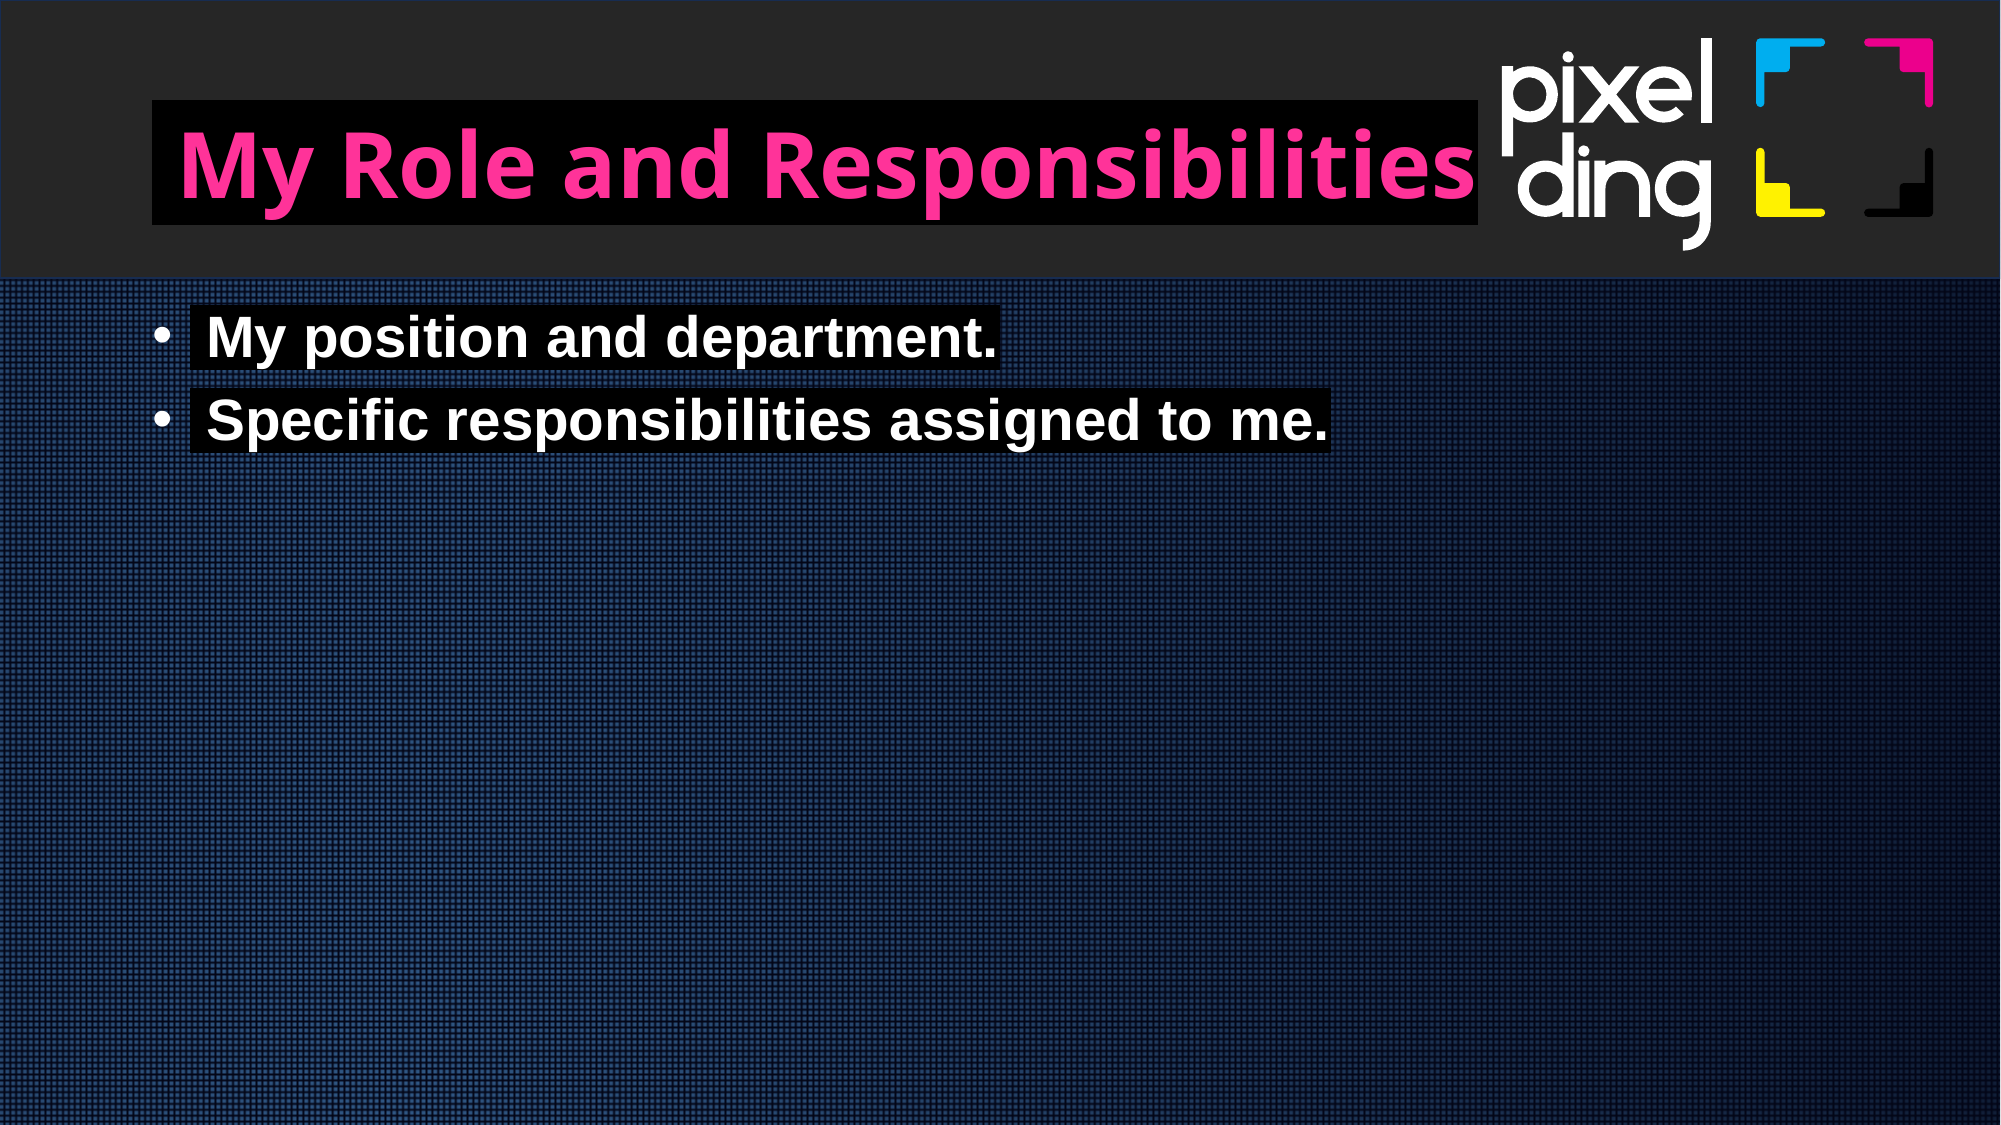

# My Role and Responsibilities
 My position and department.
 Specific responsibilities assigned to me.